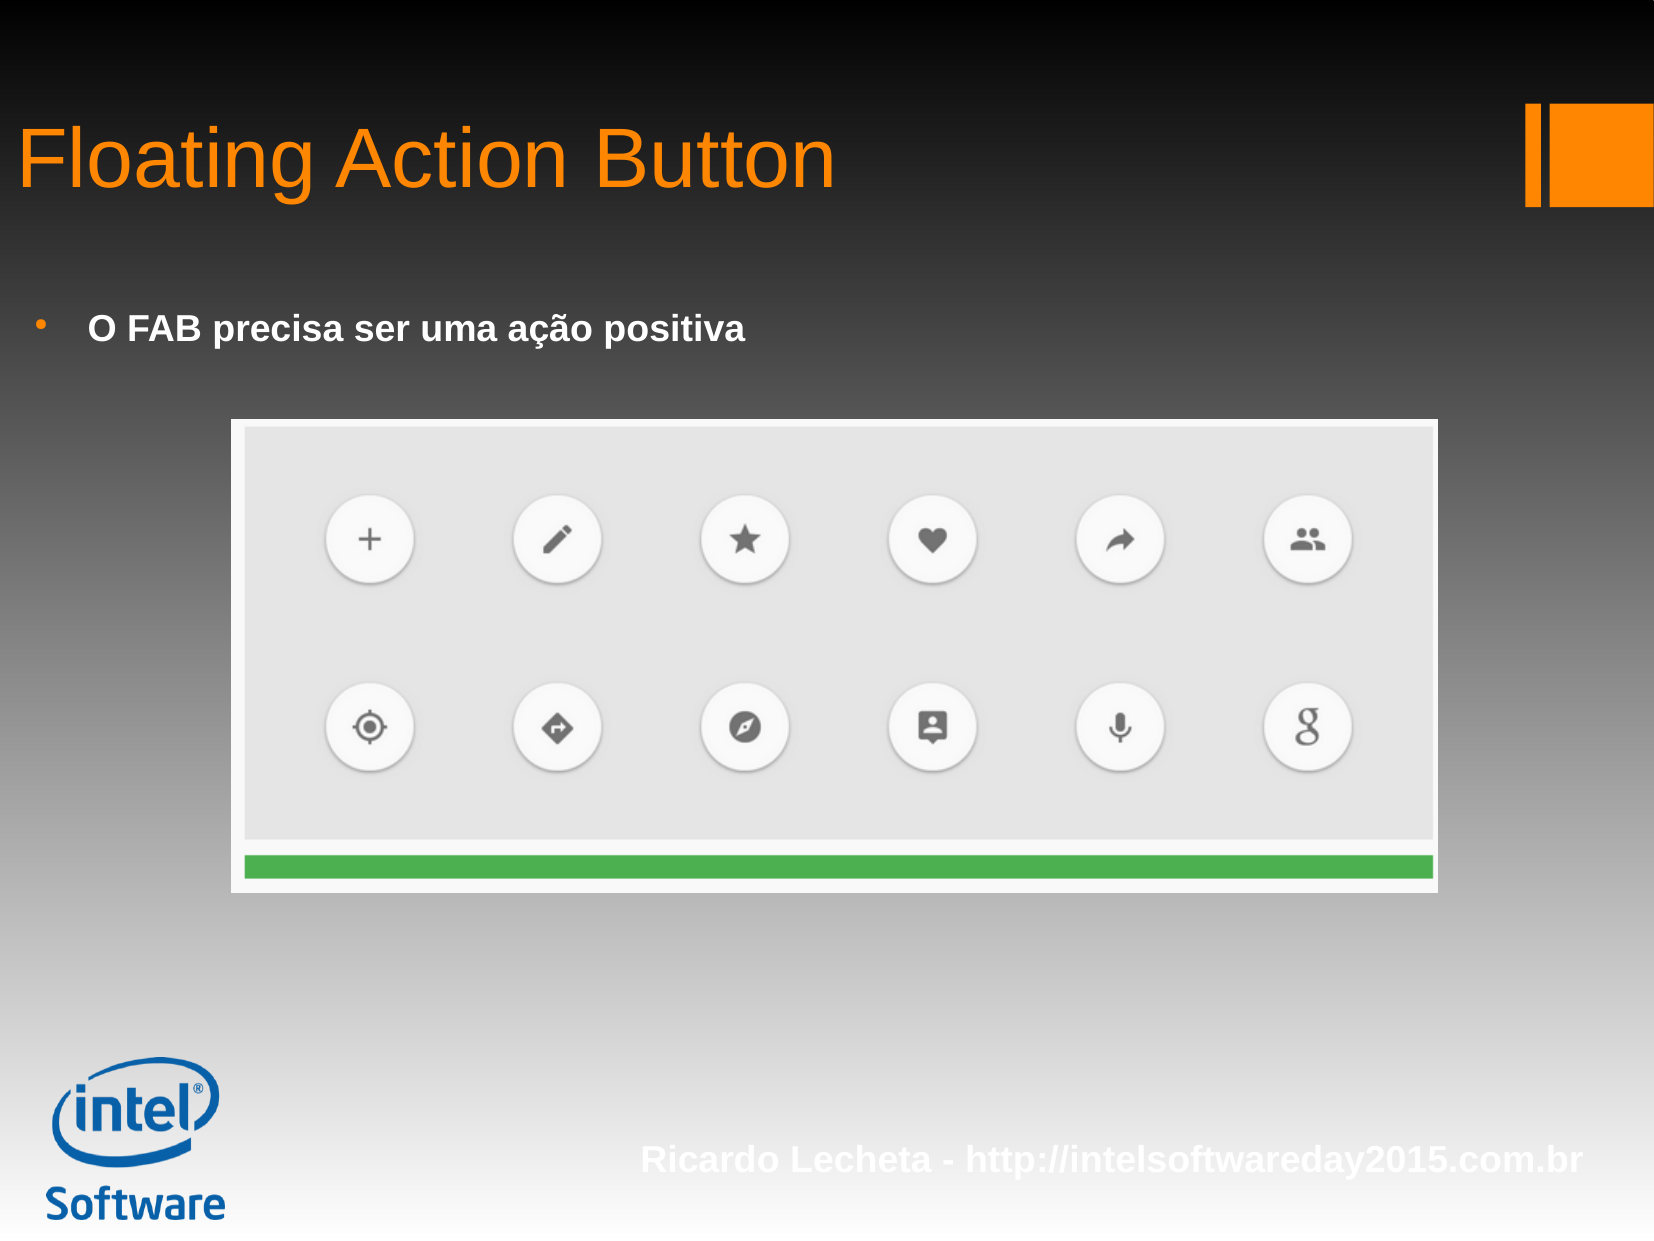

# Floating Action Button
O FAB precisa ser uma ação positiva
Ricardo Lecheta - http://intelsoftwareday2015.com.br